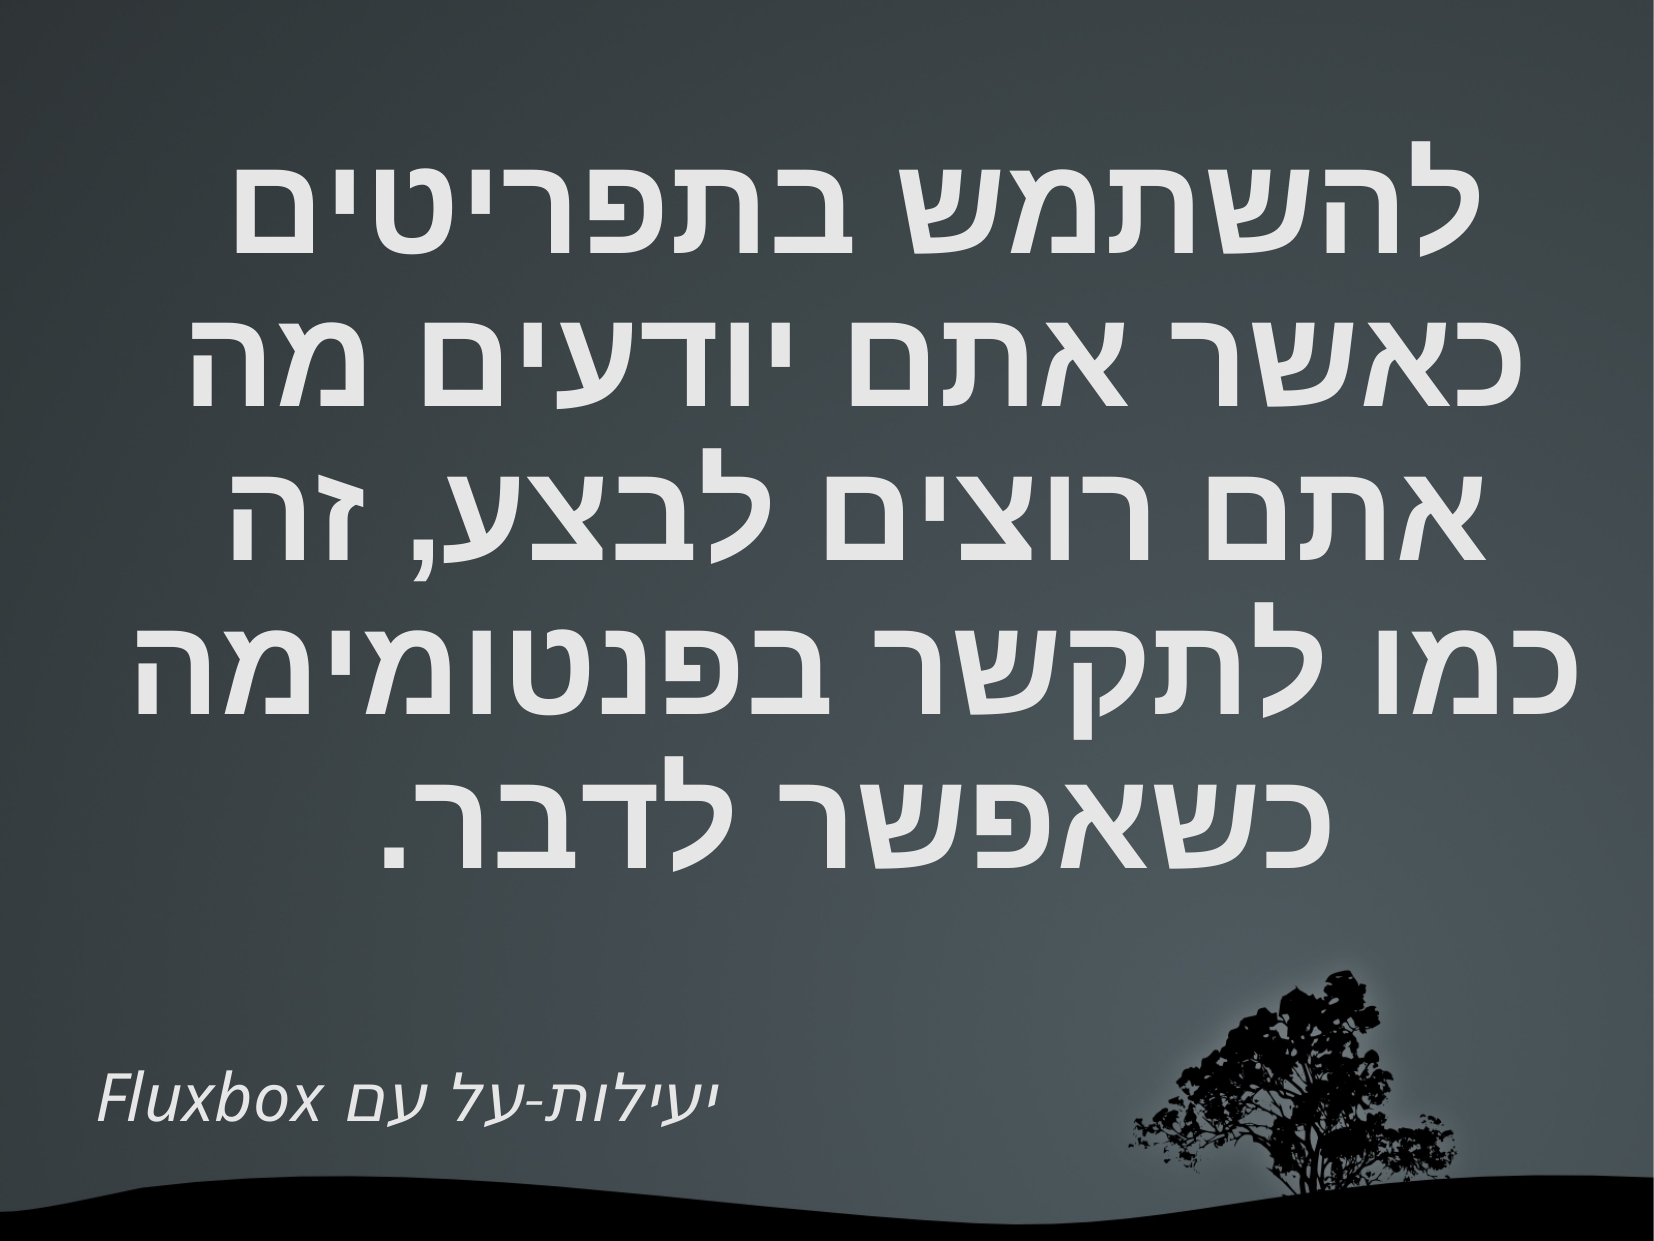

# להשתמש בתפריטים כאשר אתם יודעים מה אתם רוצים לבצע, זה כמו לתקשר בפנטומימה כשאפשר לדבר.
יעילות-על עם Fluxbox